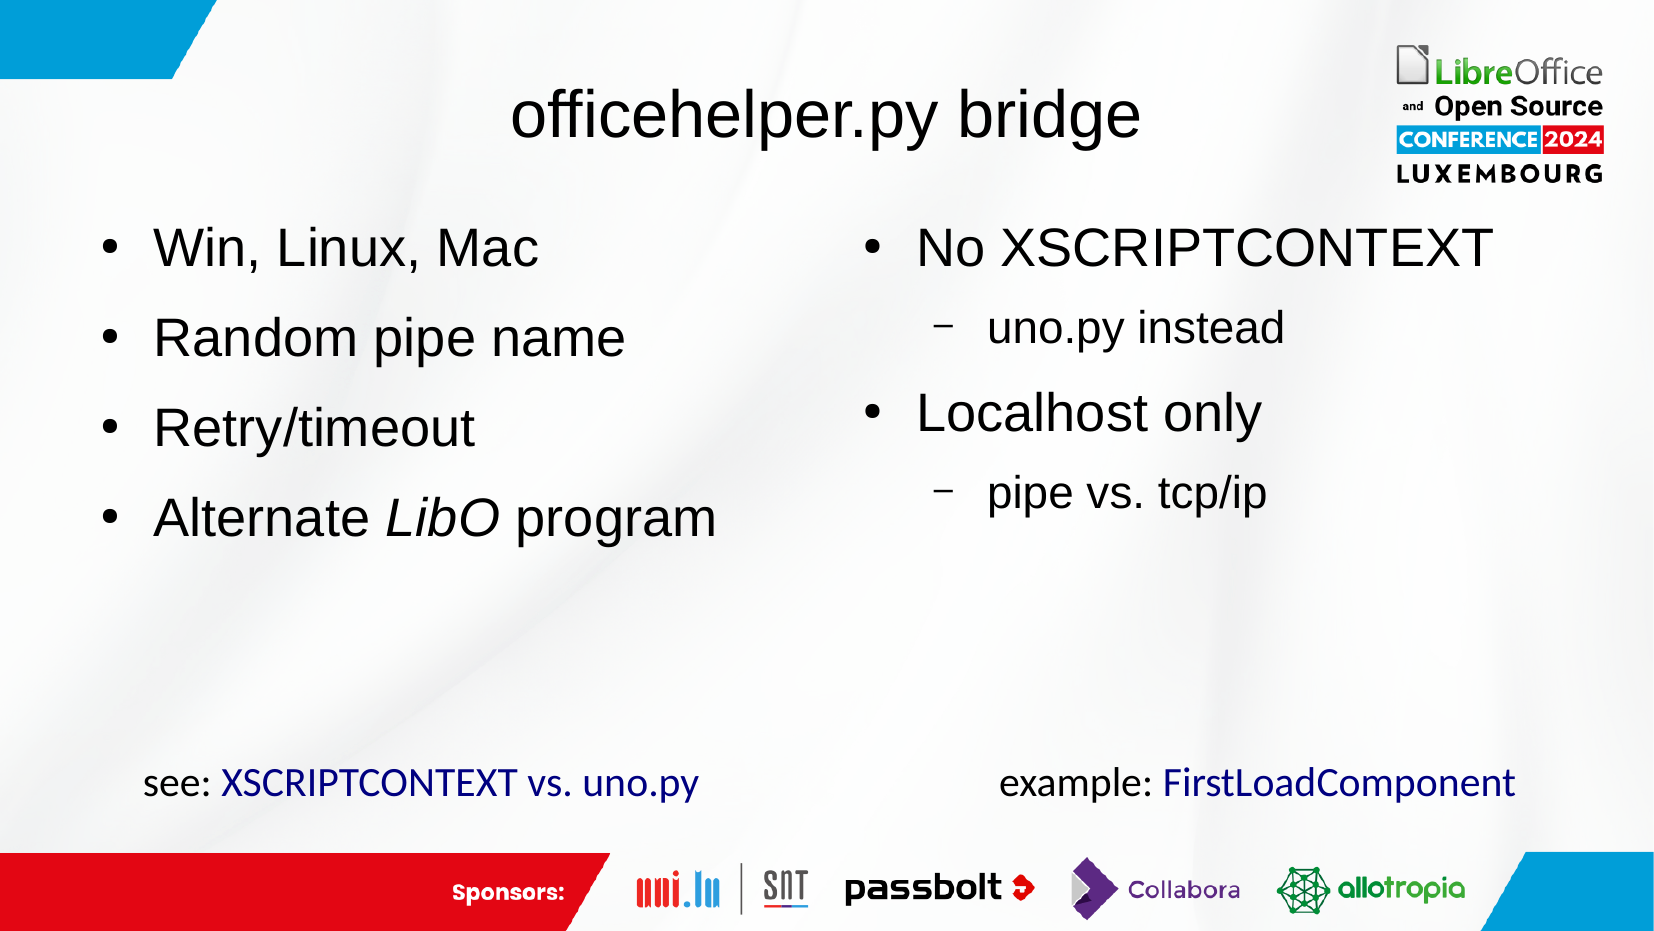

# officehelper.py bridge
Win, Linux, Mac
Random pipe name
Retry/timeout
Alternate LibO program
No XSCRIPTCONTEXT
uno.py instead
Localhost only
pipe vs. tcp/ip
example: FirstLoadComponent
see: XSCRIPTCONTEXT vs. uno.py